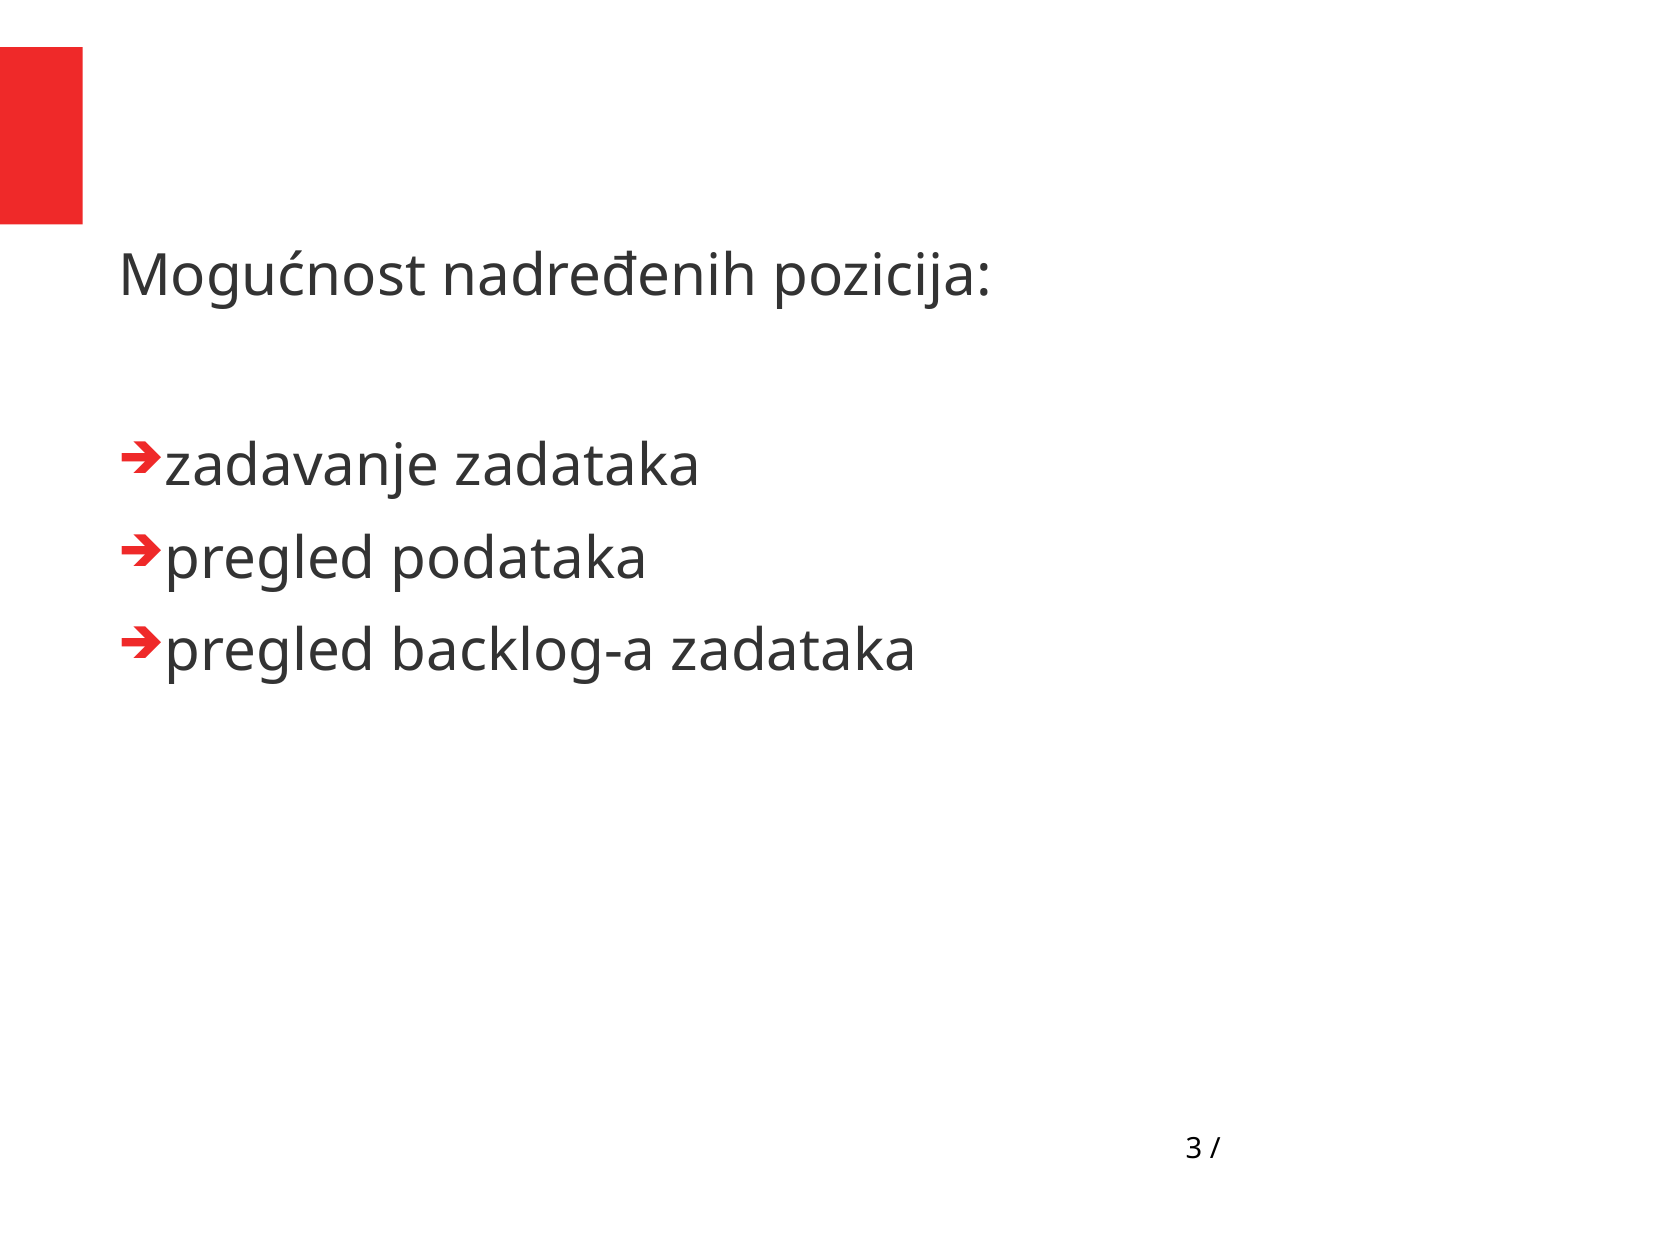

# Mogućnost nadređenih pozicija:
zadavanje zadataka
pregled podataka
pregled backlog-a zadataka